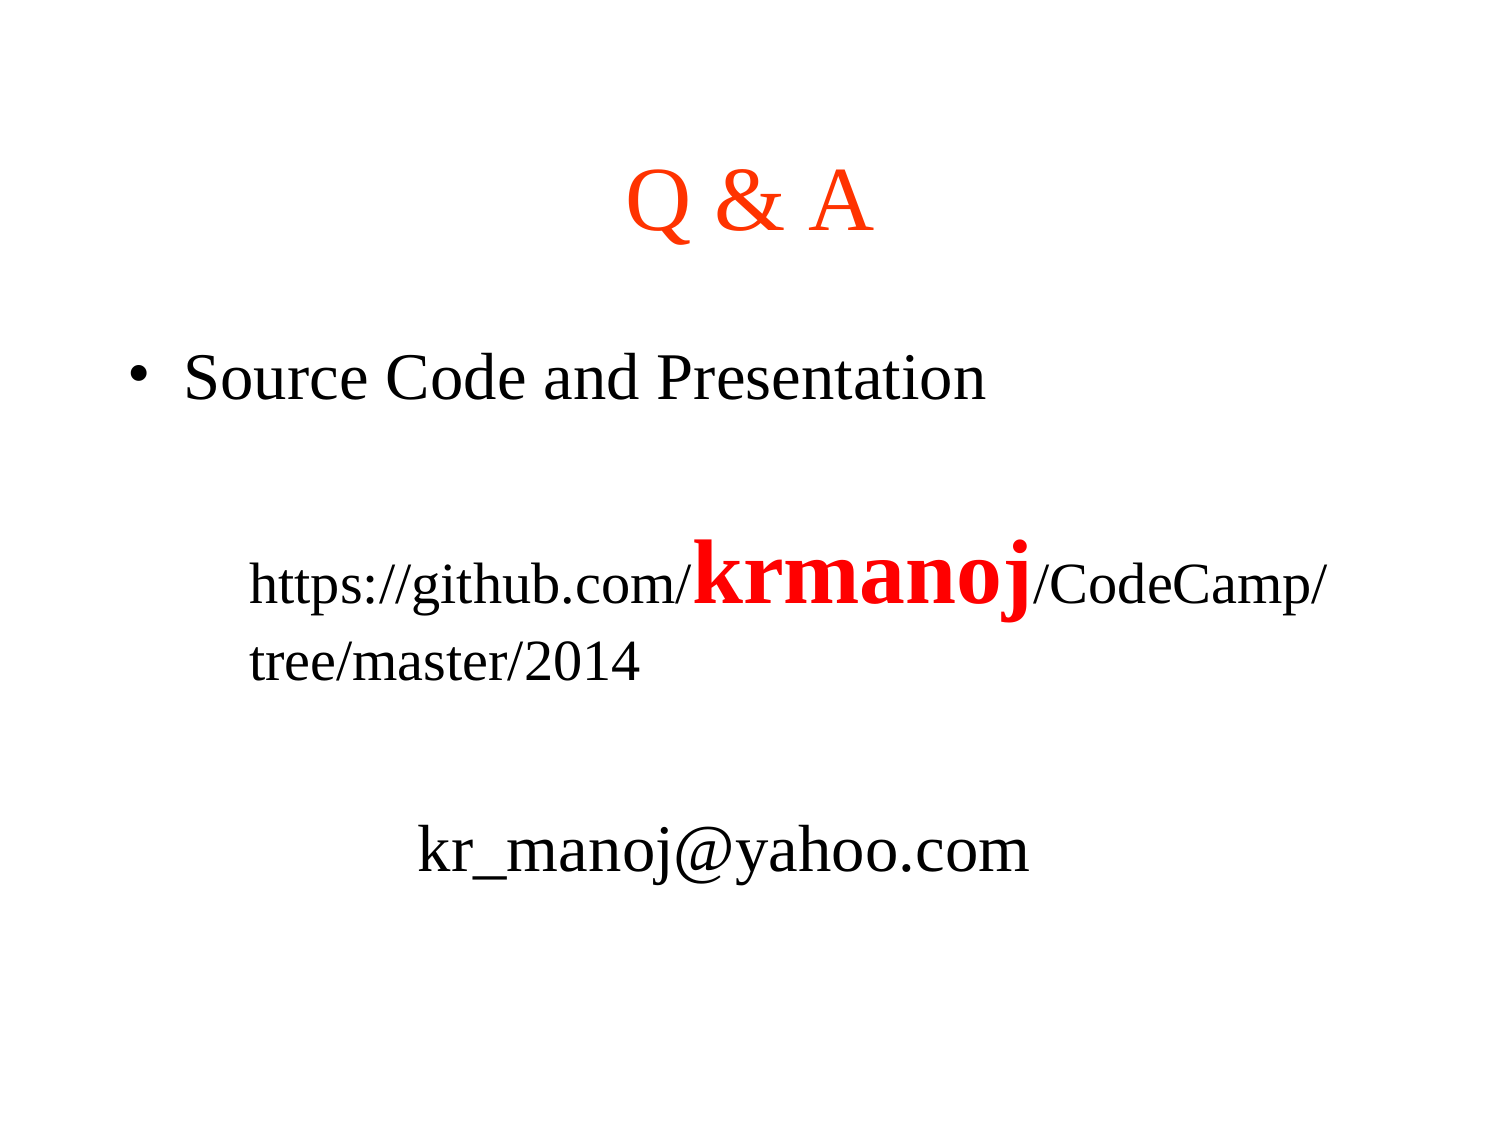

# Q & A
Source Code and Presentation
https://github.com/krmanoj/CodeCamp/tree/master/2014
 kr_manoj@yahoo.com